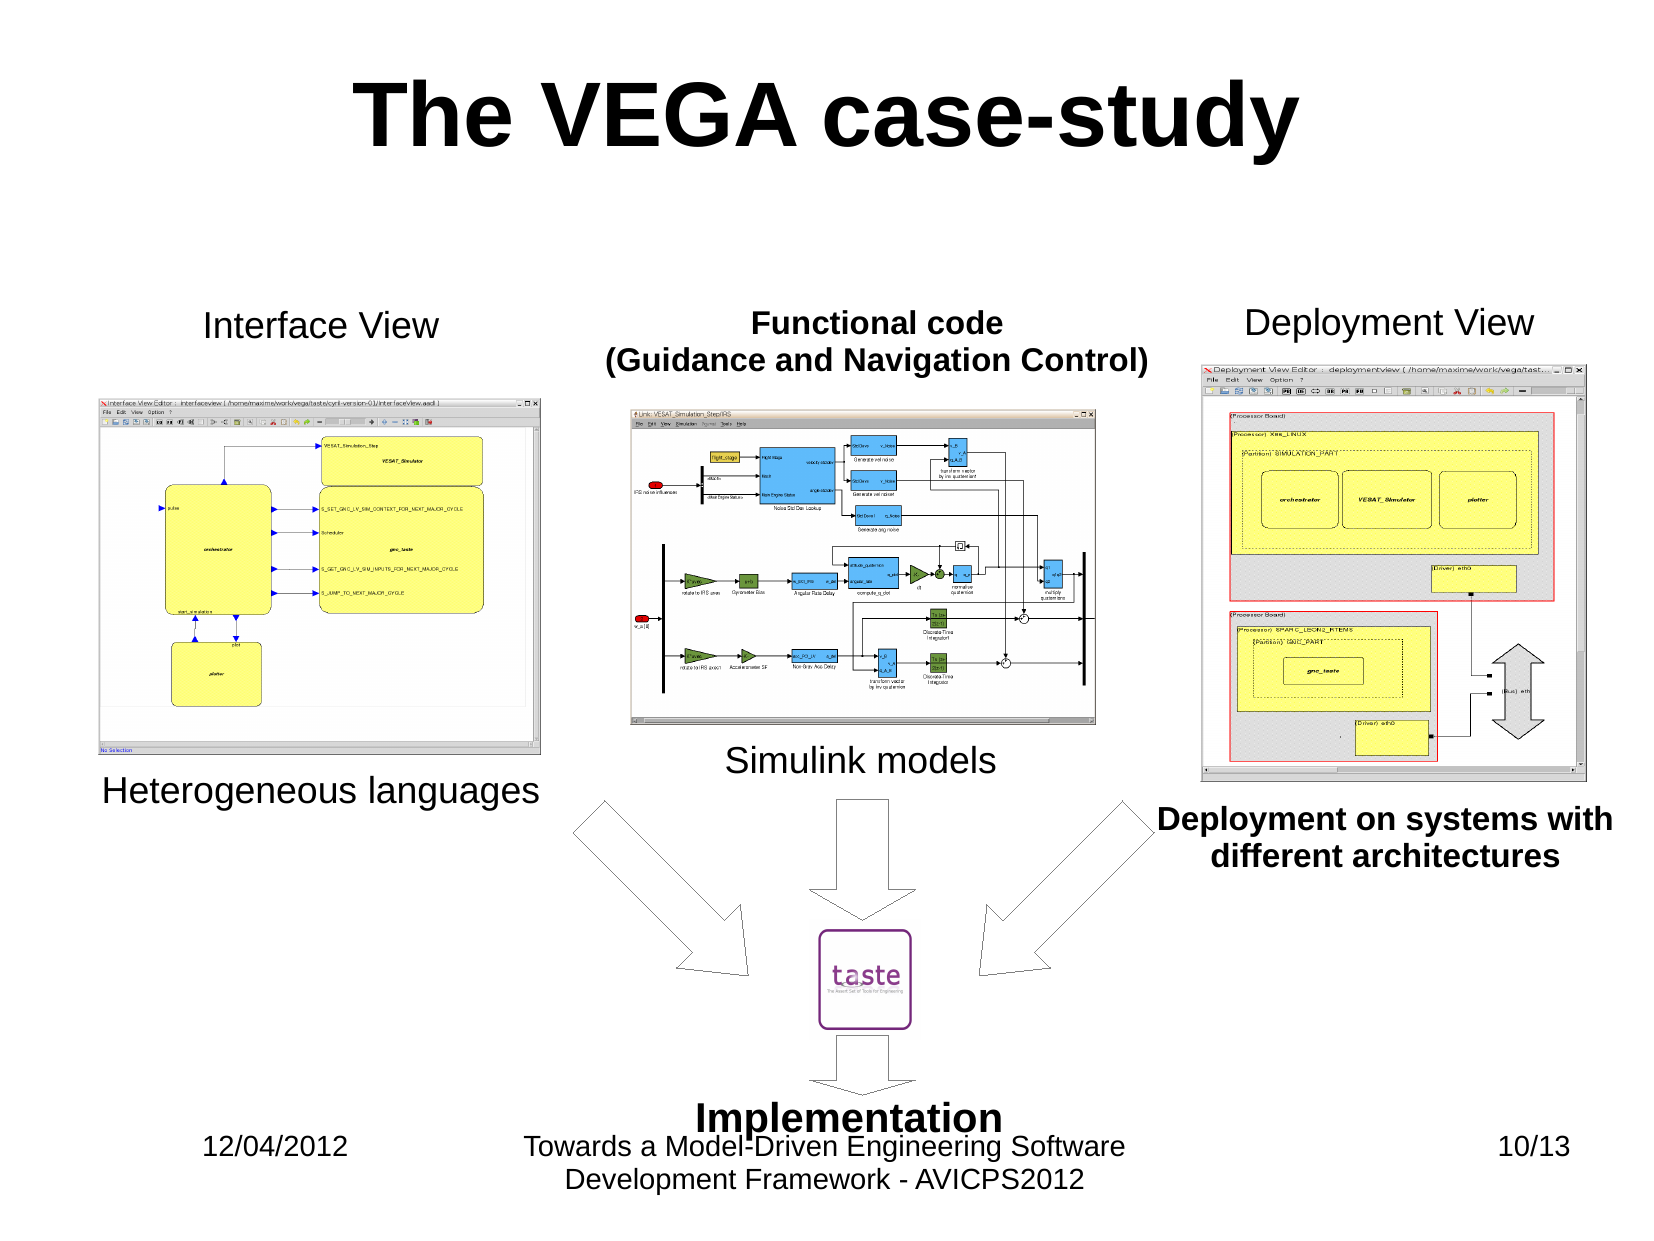

# The VEGA case-study
Deployment View
Interface View
Functional code
(Guidance and Navigation Control)
Simulink models
Heterogeneous languages
Deployment on systems with different architectures
Implementation
10